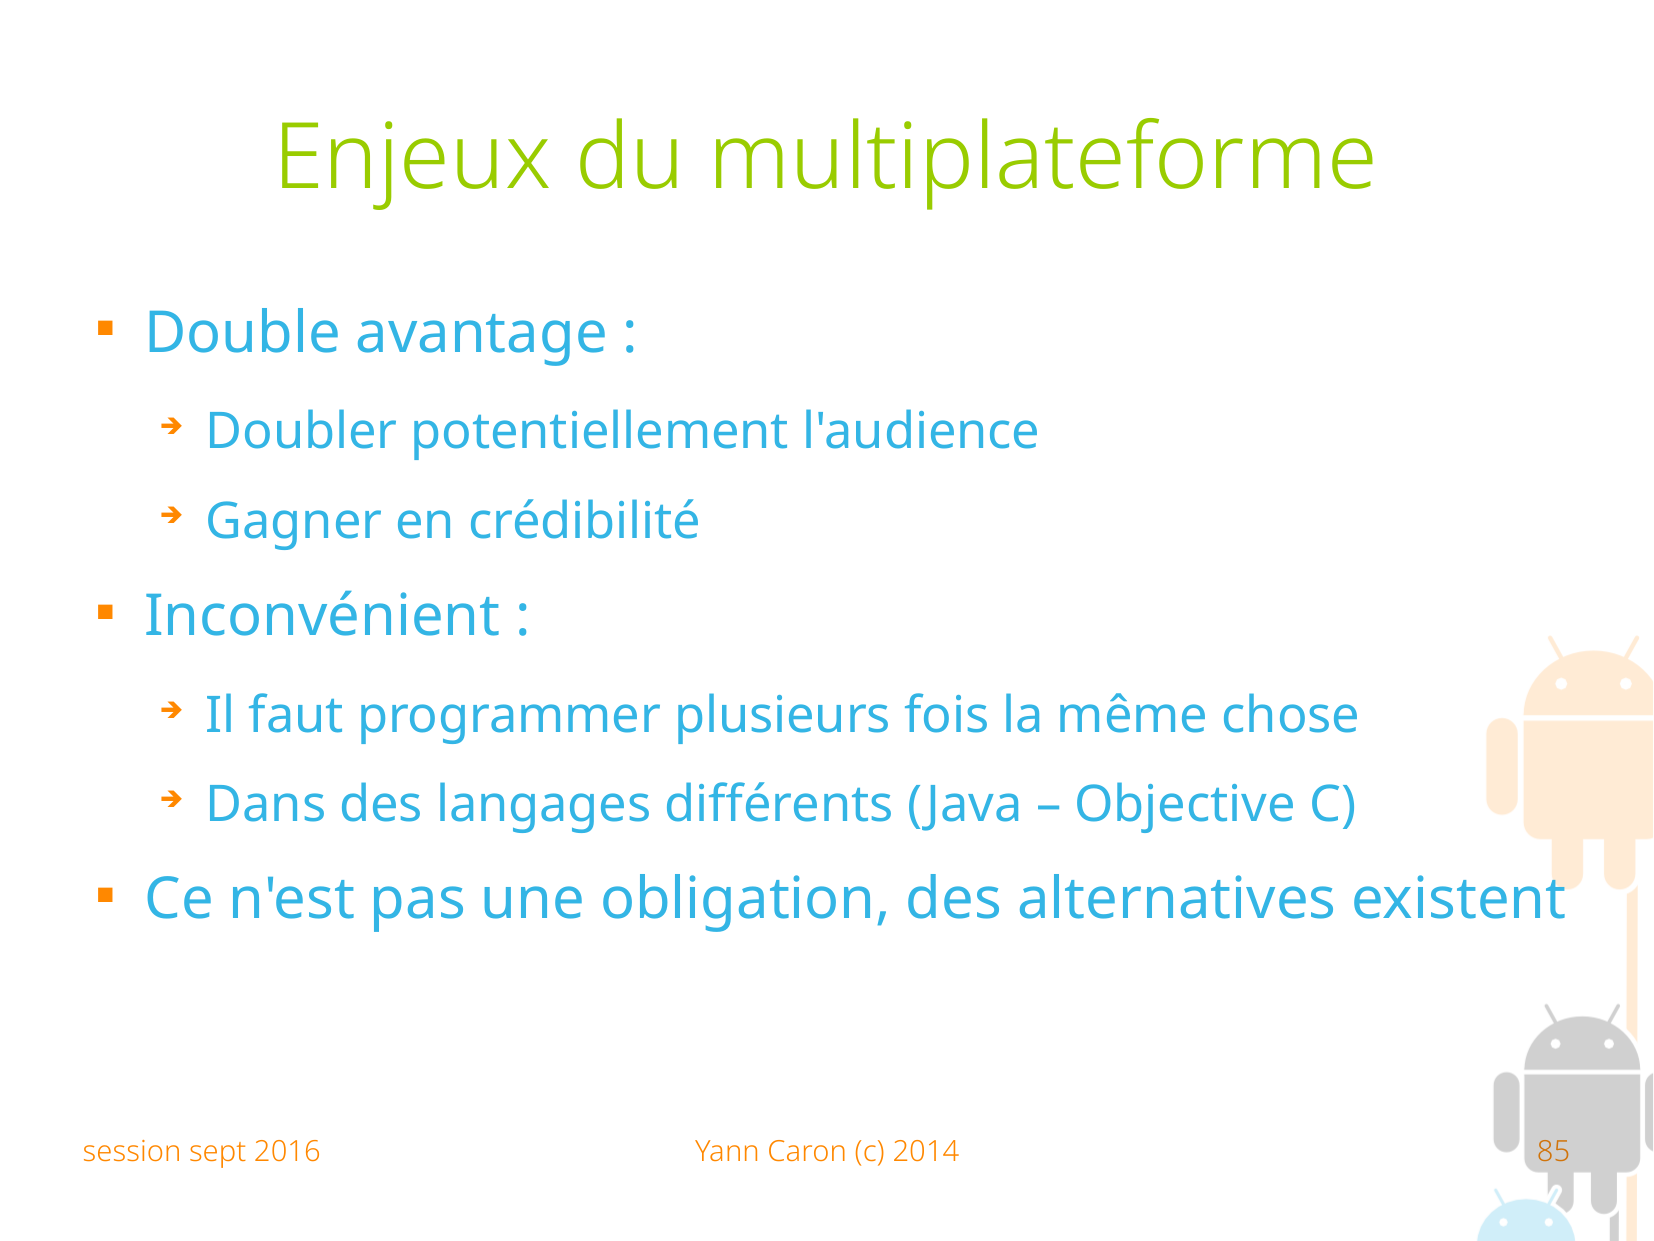

# Enjeux du multiplateforme
Double avantage :
Doubler potentiellement l'audience
Gagner en crédibilité
Inconvénient :
Il faut programmer plusieurs fois la même chose
Dans des langages différents (Java – Objective C)
Ce n'est pas une obligation, des alternatives existent
session sept 2016
Yann Caron (c) 2014
85